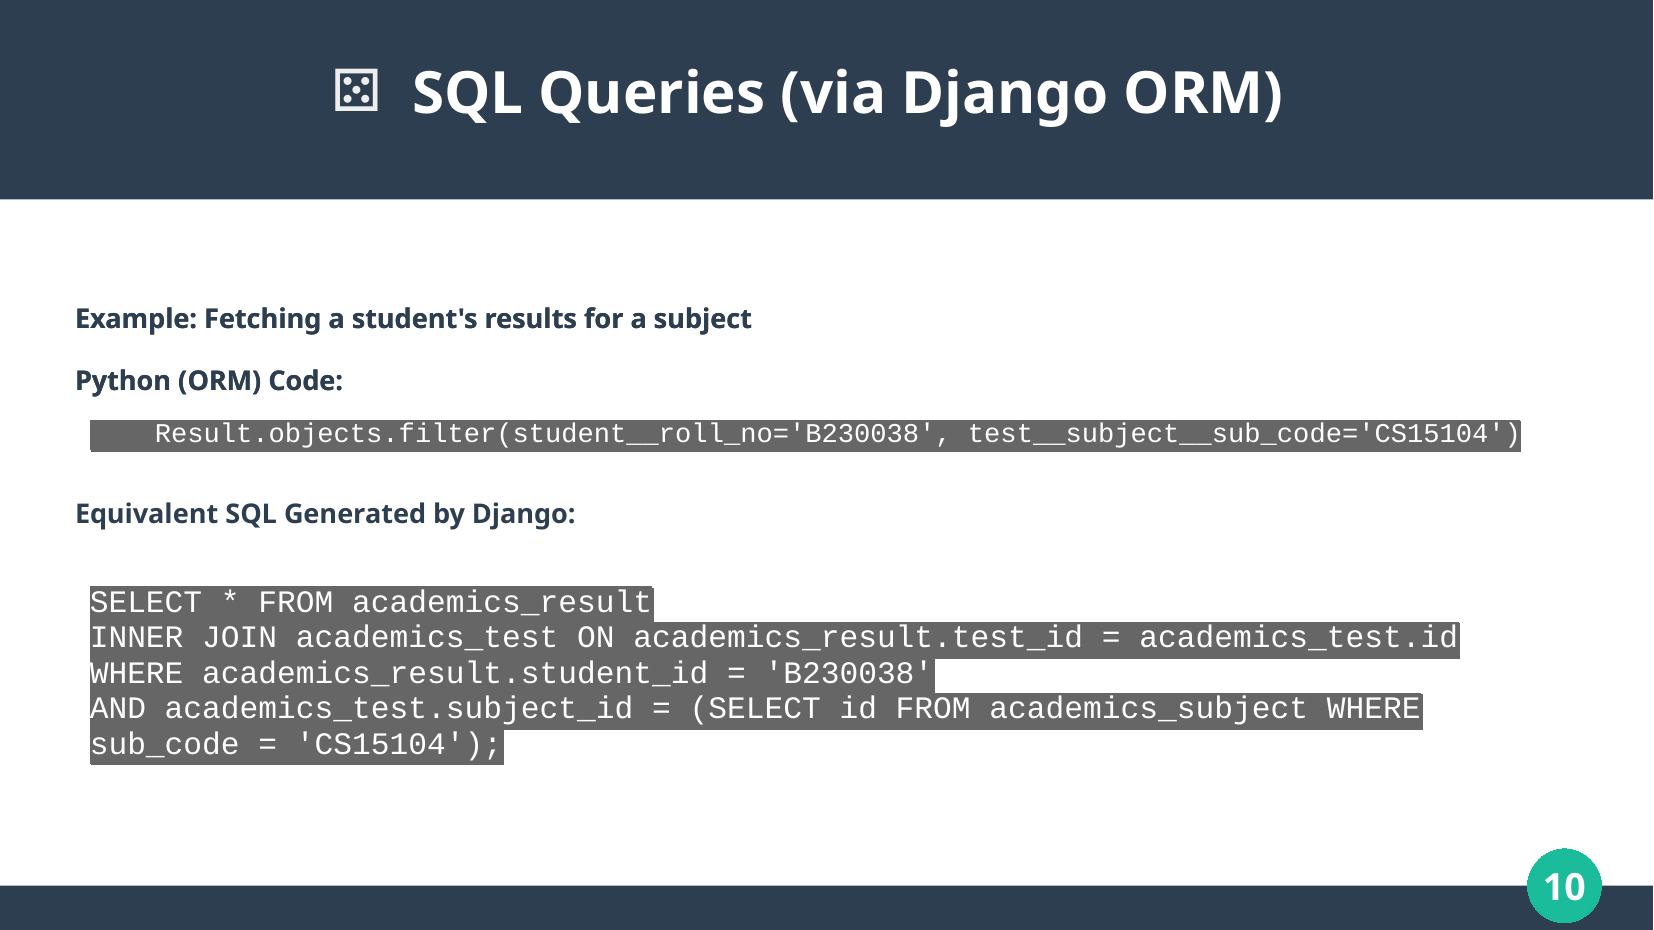

# SQL Queries (via Django ORM)
Example: Fetching a student's results for a subject
Python (ORM) Code:
Example: Fetching a student's results for a subject
Python (ORM) Code:
 Result.objects.filter(student__roll_no='B230038', test__subject__sub_code='CS15104')
Equivalent SQL Generated by Django:
SELECT * FROM academics_result
INNER JOIN academics_test ON academics_result.test_id = academics_test.id
WHERE academics_result.student_id = 'B230038'
AND academics_test.subject_id = (SELECT id FROM academics_subject WHERE sub_code = 'CS15104');
10